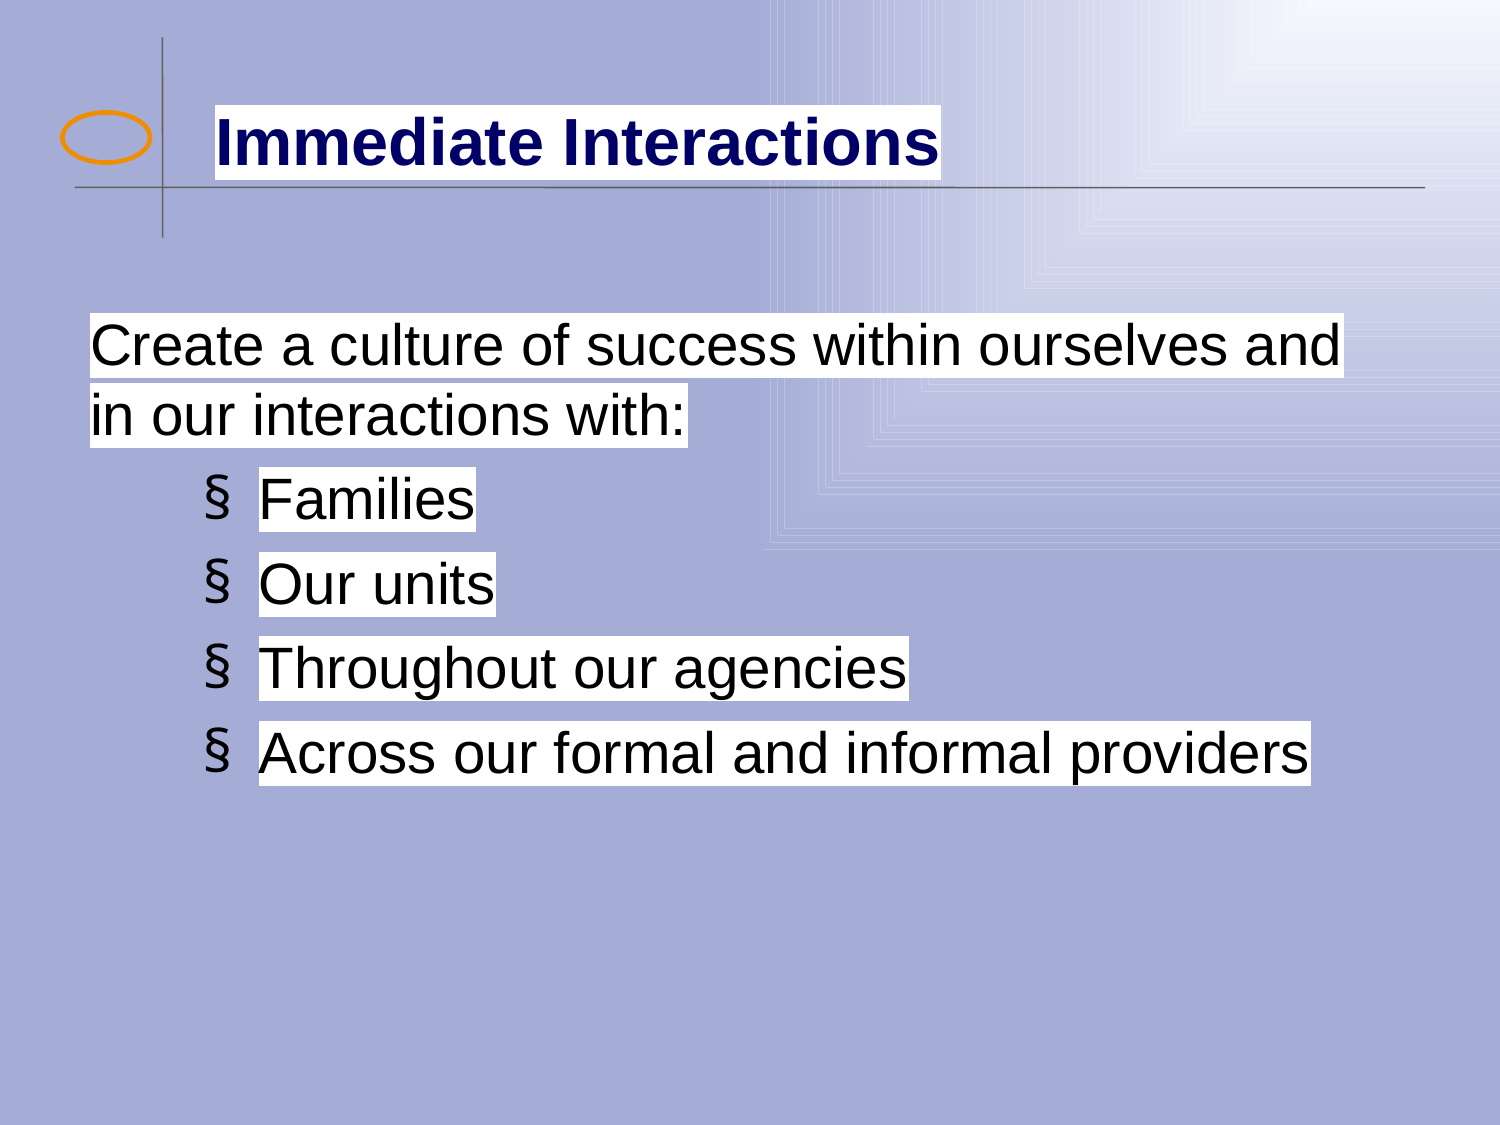

# Immediate Interactions
Create a culture of success within ourselves and in our interactions with:
Families
Our units
Throughout our agencies
Across our formal and informal providers